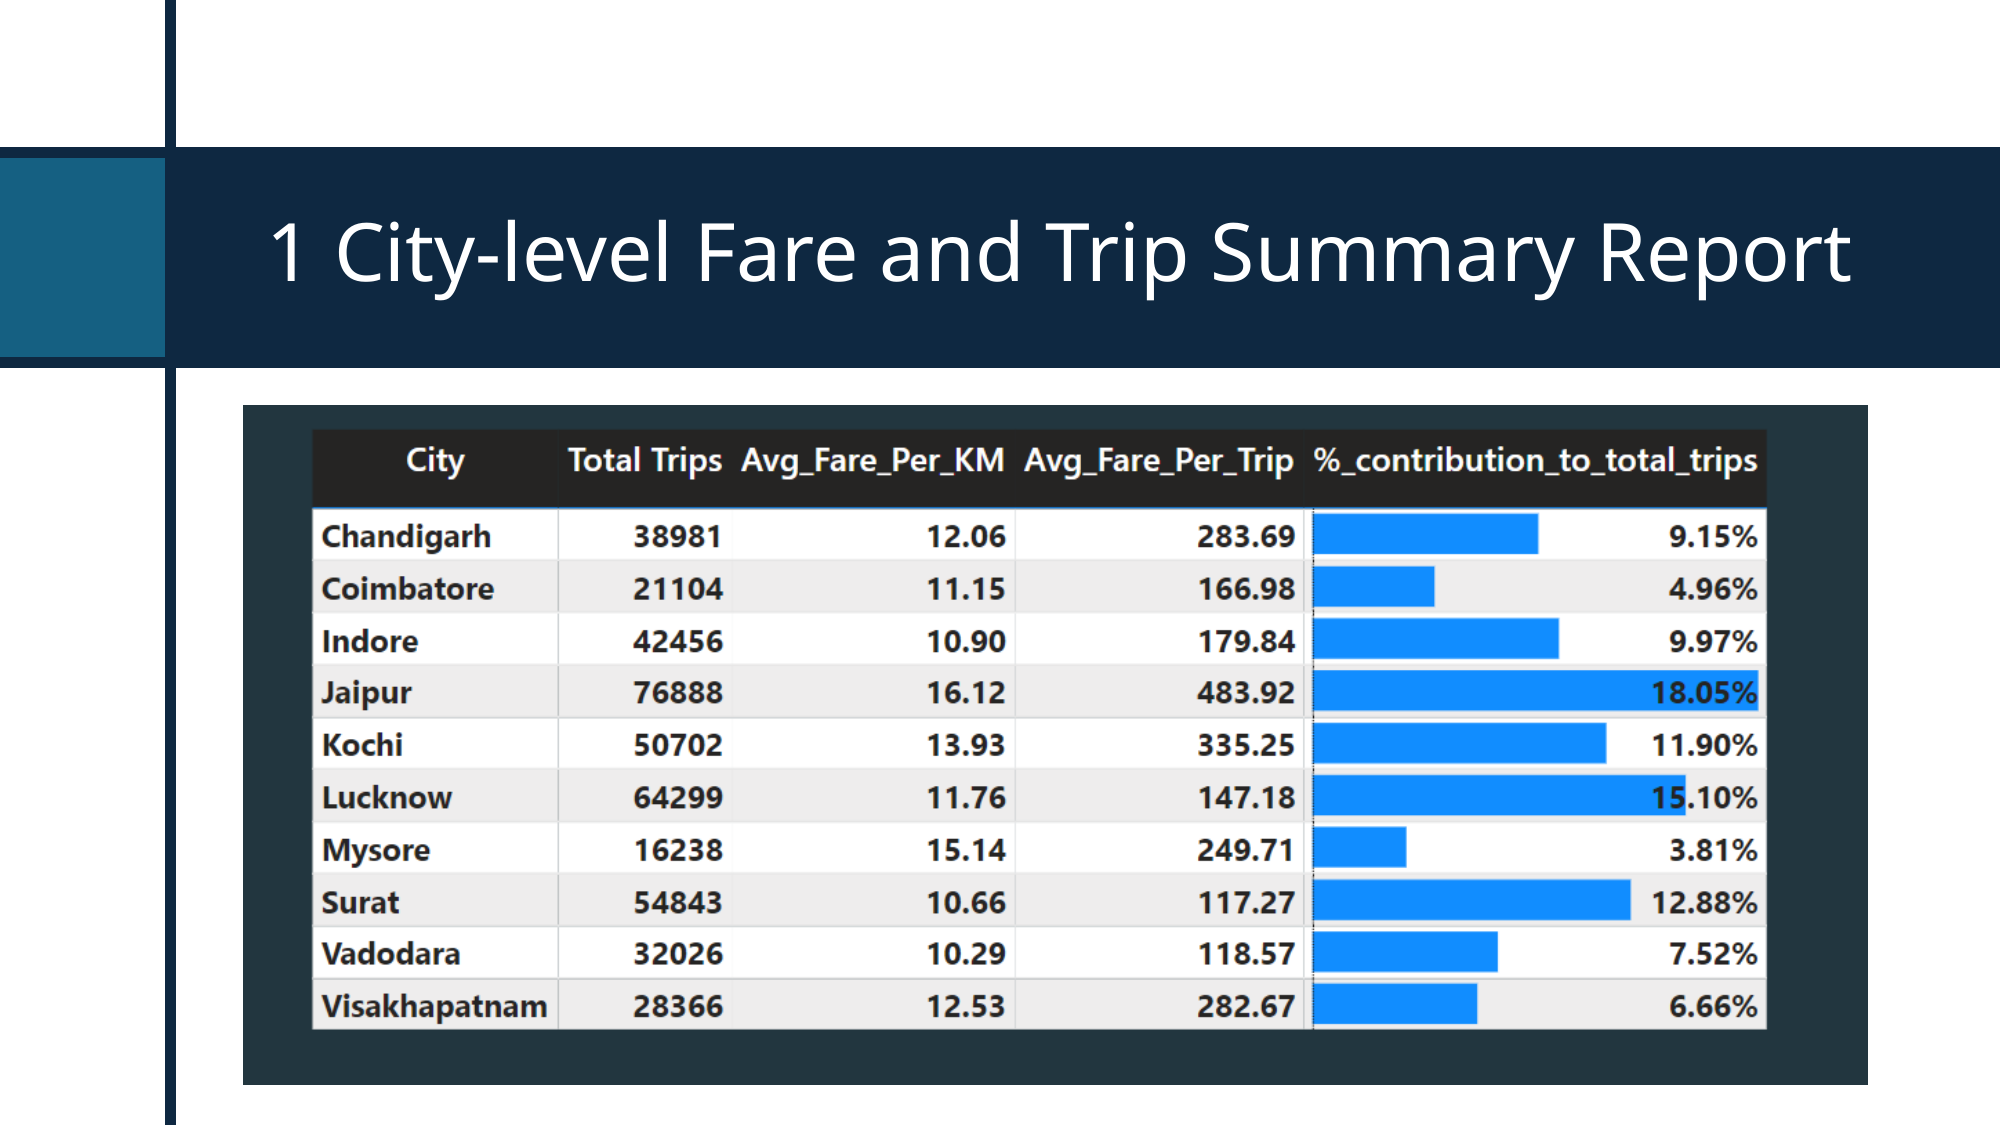

# 1 City-level Fare and Trip Summary Report